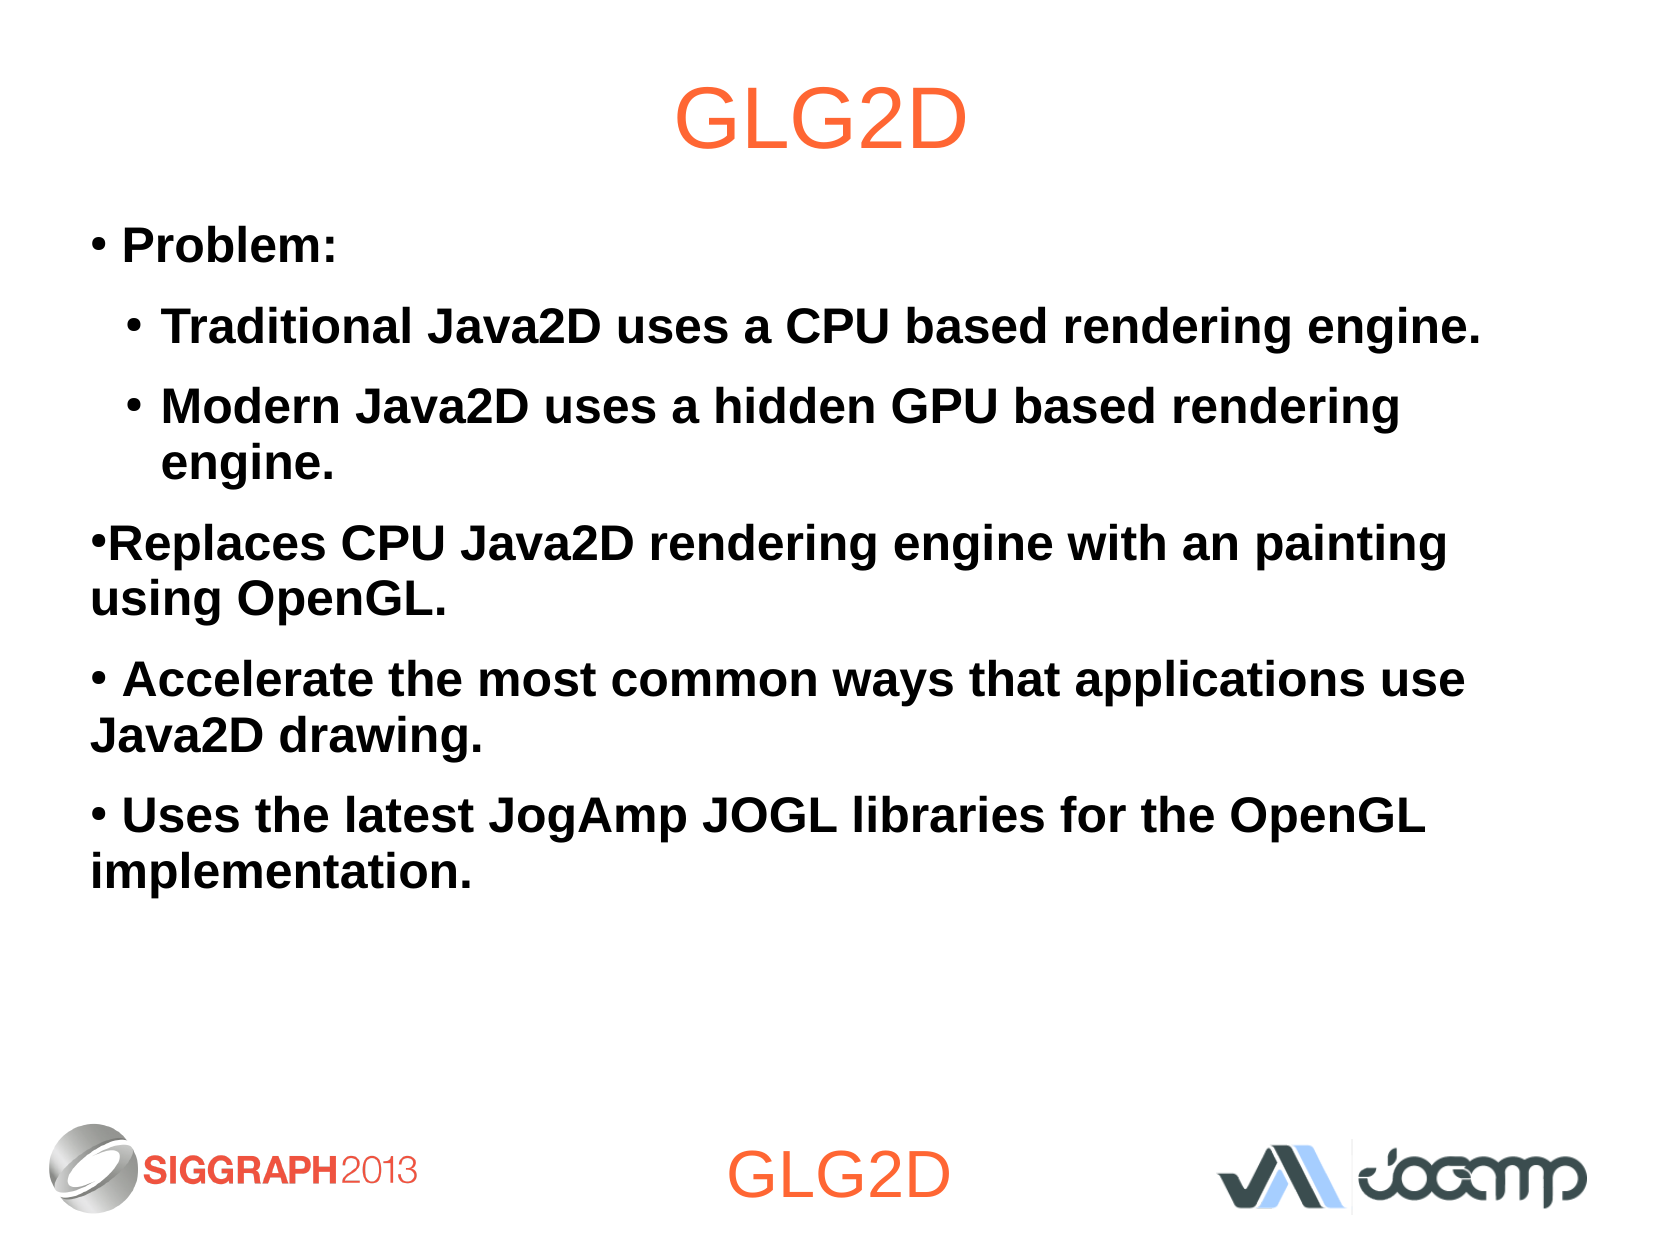

# GLG2D
 Problem:
Traditional Java2D uses a CPU based rendering engine.
Modern Java2D uses a hidden GPU based rendering engine.
Replaces CPU Java2D rendering engine with an painting using OpenGL.
 Accelerate the most common ways that applications use Java2D drawing.
 Uses the latest JogAmp JOGL libraries for the OpenGL implementation.
GLG2D